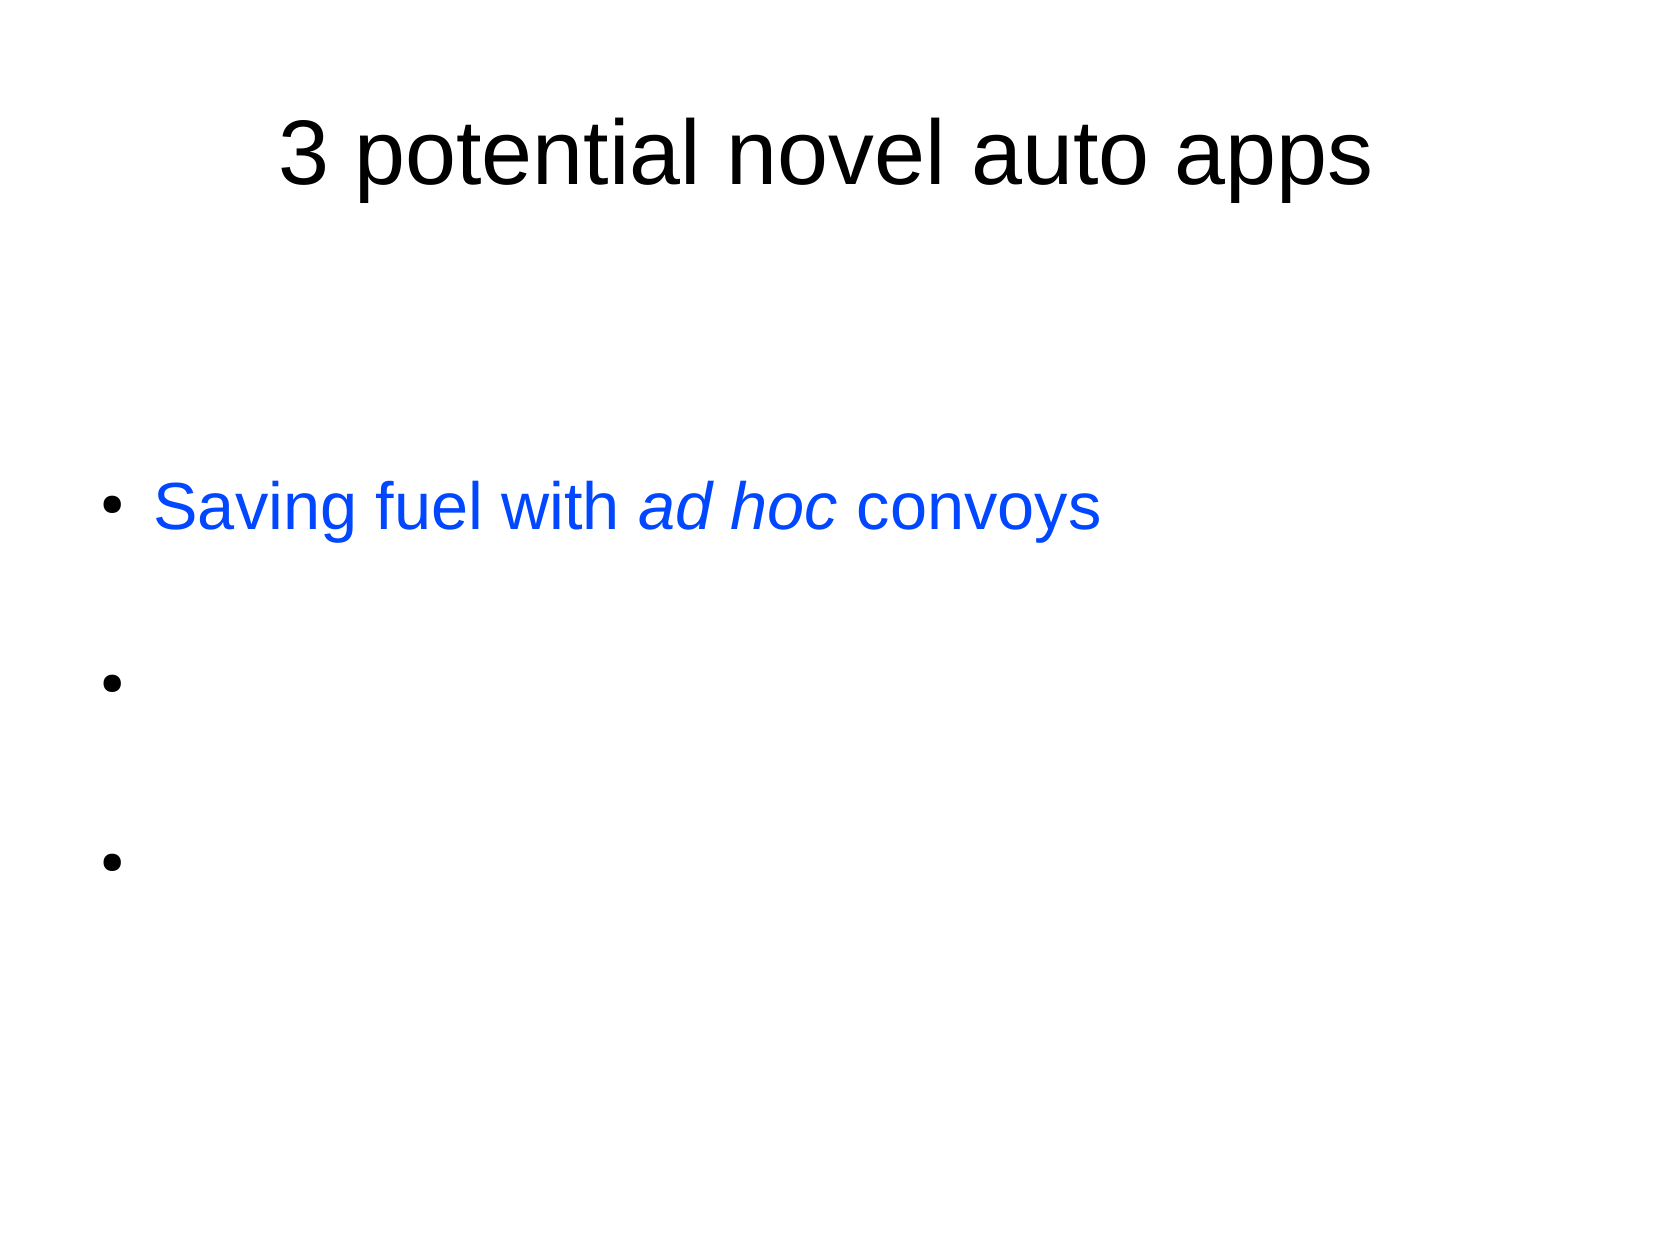

# 3 potential novel auto apps
Saving fuel with ad hoc convoys